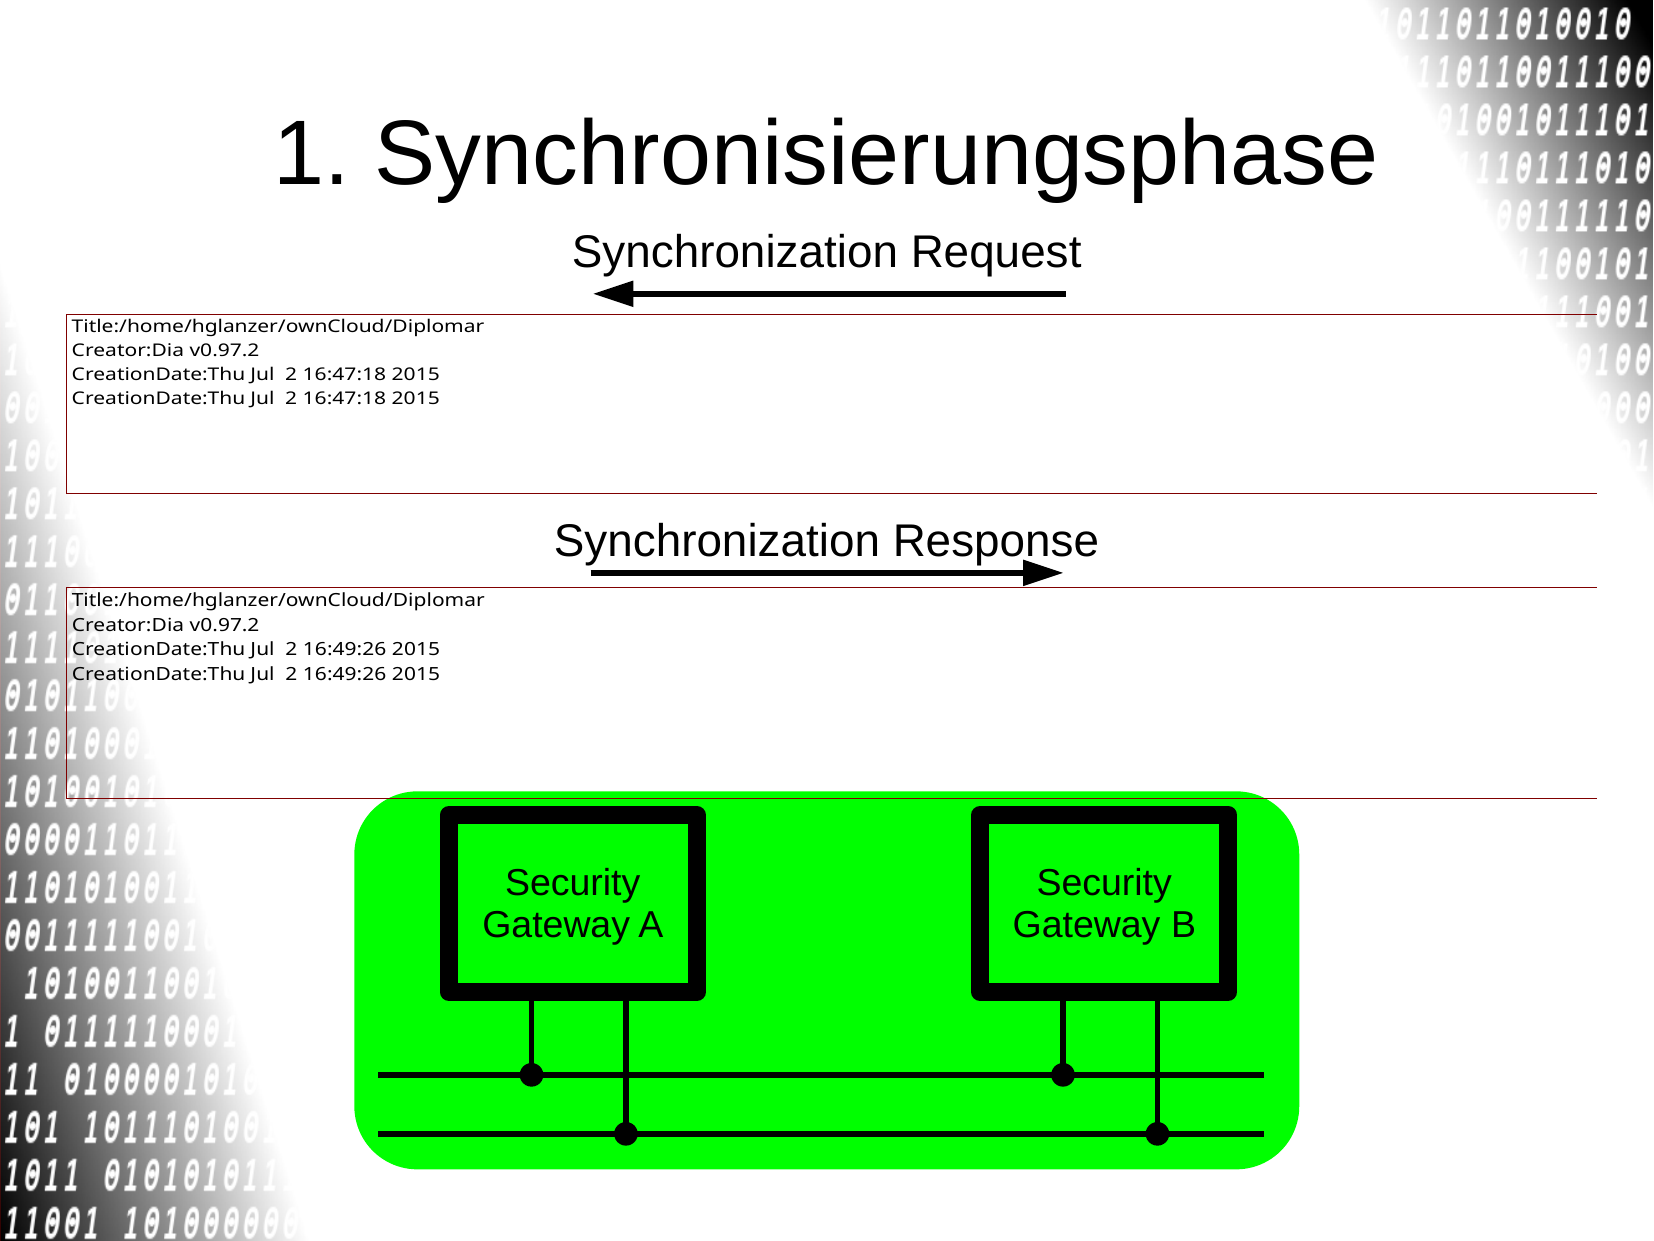

# 1. Synchronisierungsphase
Synchronization Request
Synchronization Response
Security
Gateway A
Security
Gateway B